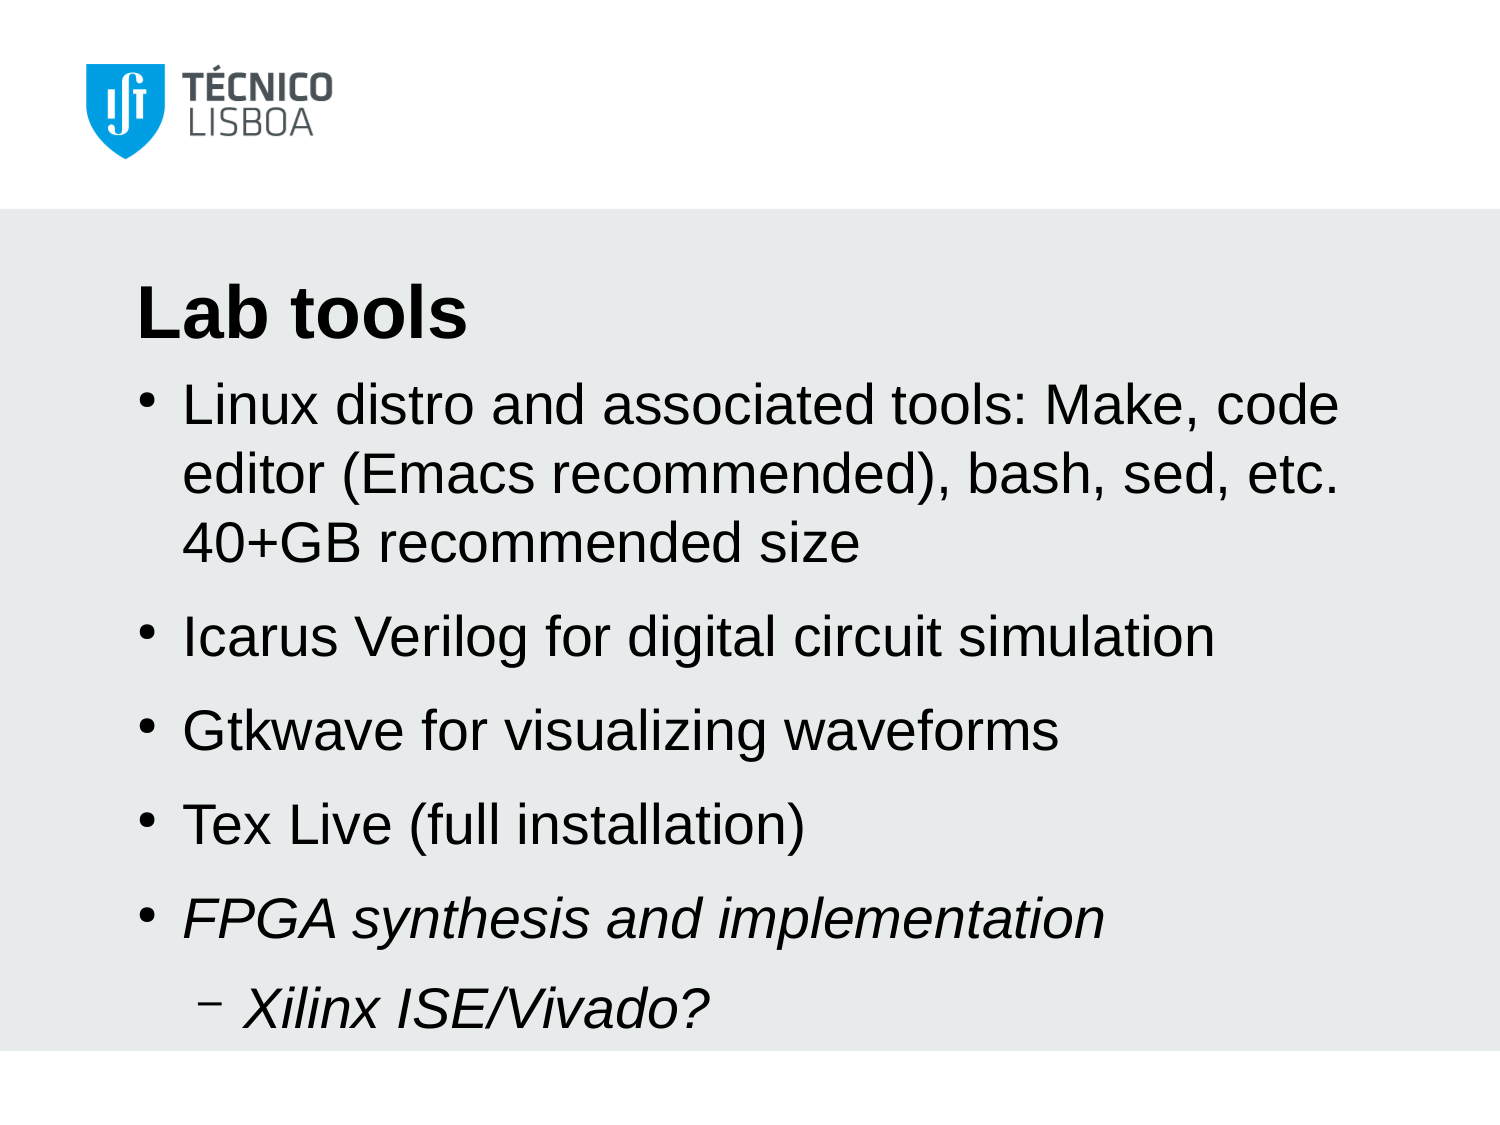

# Lab tools
Linux distro and associated tools: Make, code editor (Emacs recommended), bash, sed, etc. 40+GB recommended size
Icarus Verilog for digital circuit simulation
Gtkwave for visualizing waveforms
Tex Live (full installation)
FPGA synthesis and implementation
Xilinx ISE/Vivado?